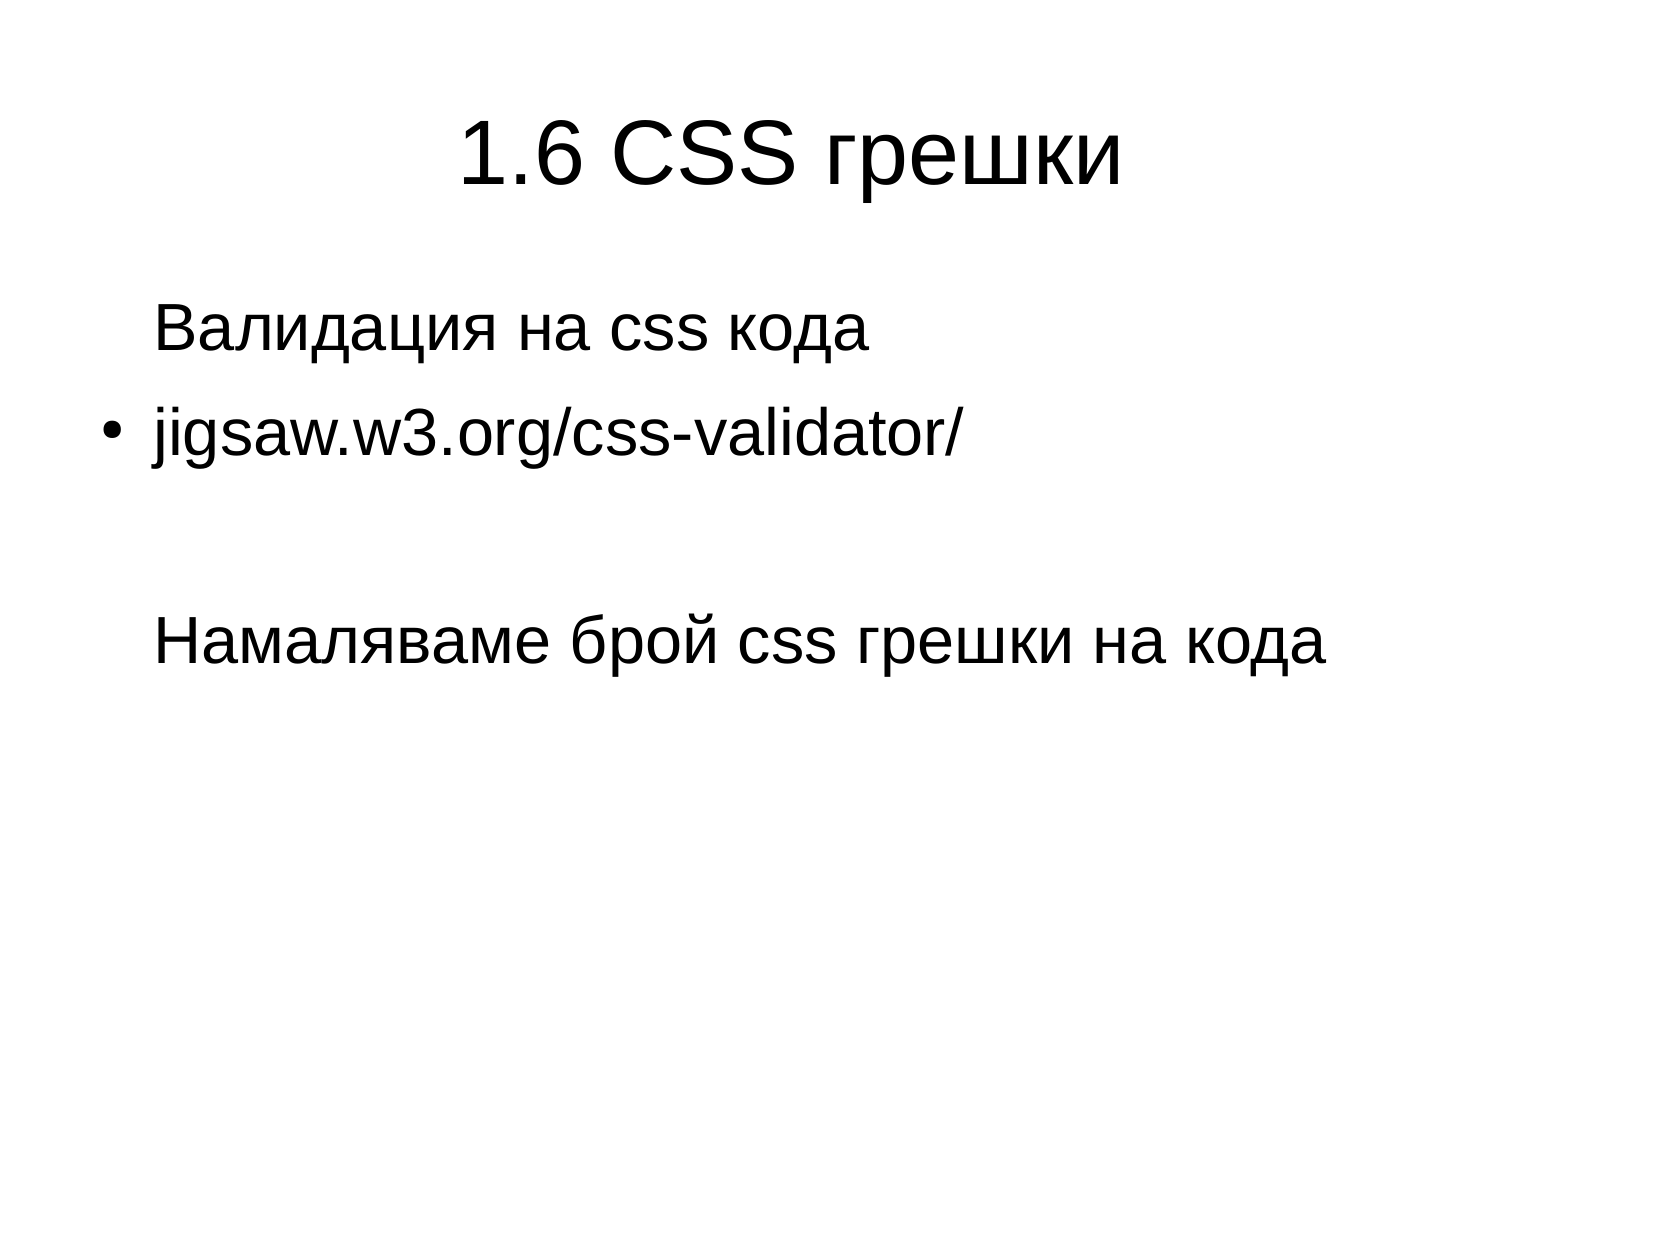

# 1.6 CSS грешки
Валидация на css кода
jigsaw.w3.org/css-validator/
Намаляваме брой css грешки на кода